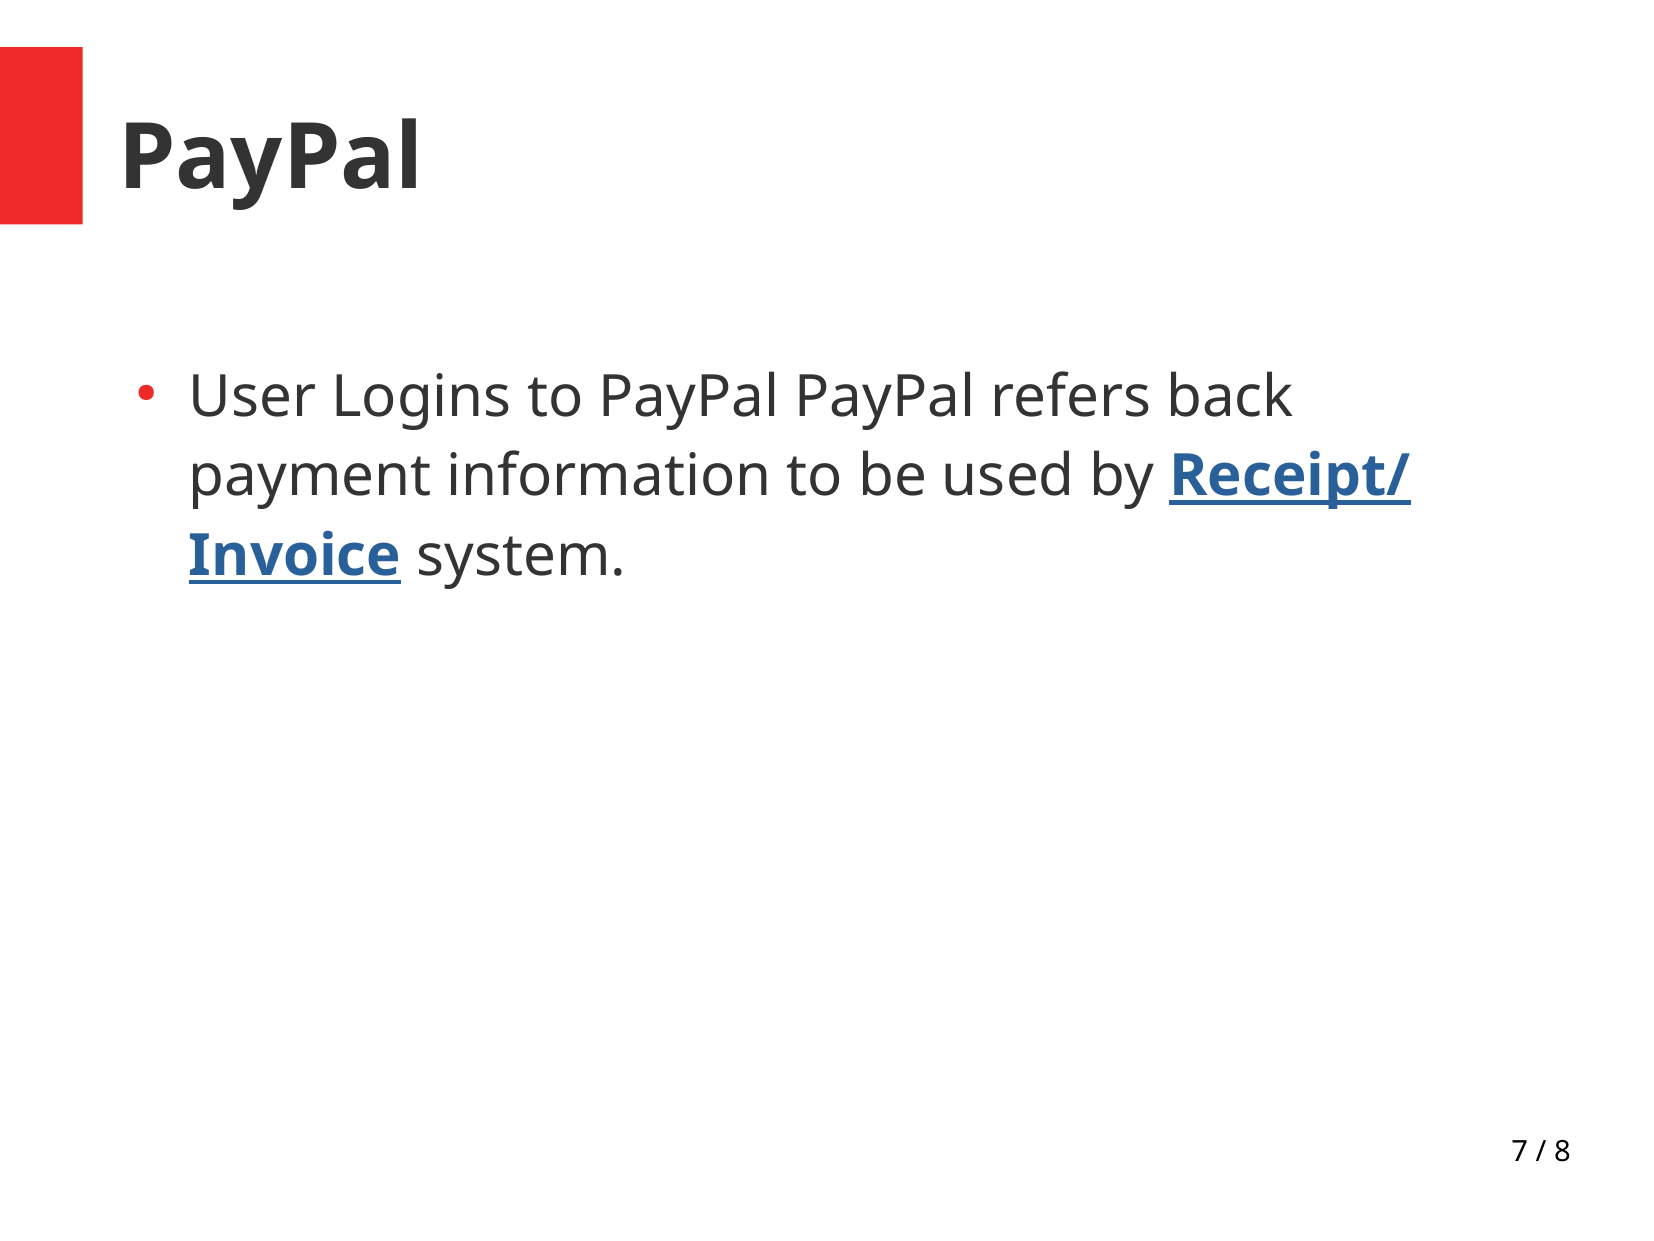

# PayPal
User Logins to PayPal PayPal refers back payment information to be used by Receipt/ Invoice system.
7